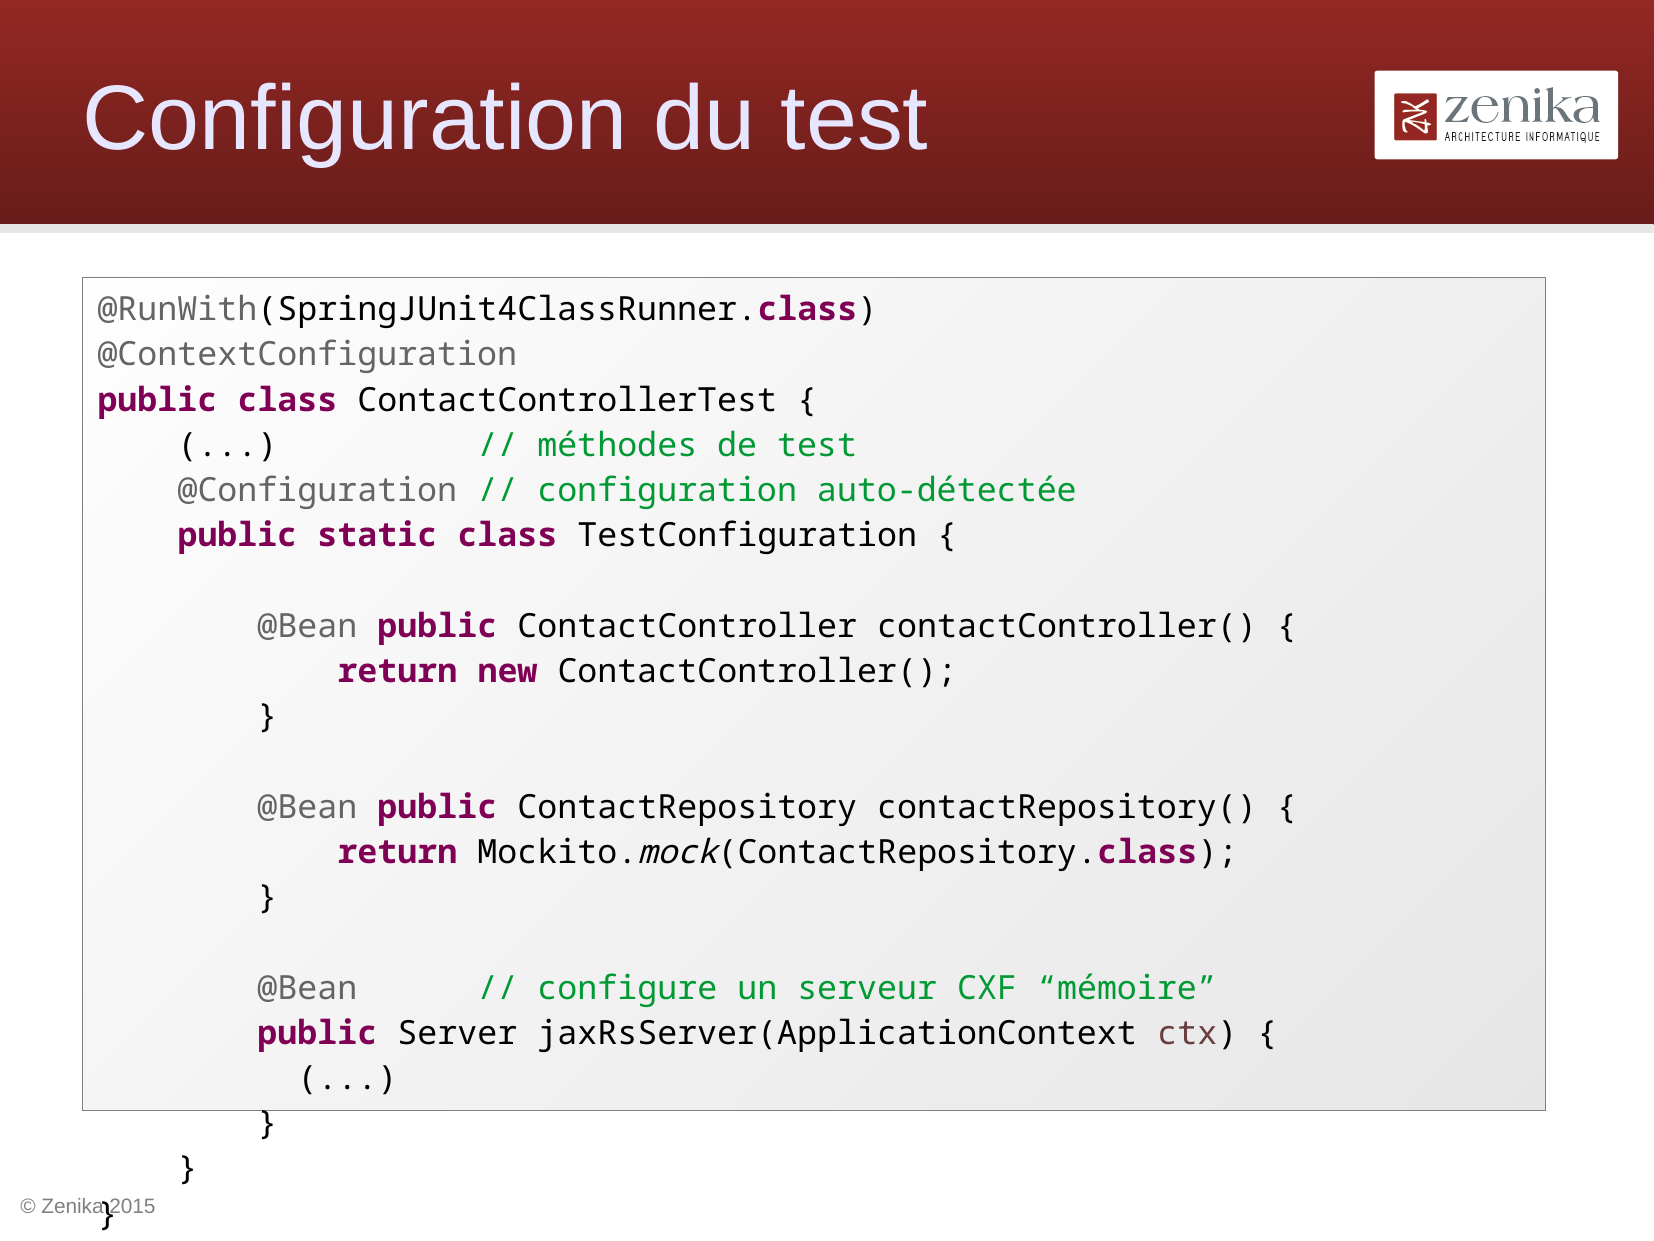

# Configuration du test
@RunWith(SpringJUnit4ClassRunner.class)
@ContextConfiguration
public class ContactControllerTest {
 (...) // méthodes de test
 @Configuration // configuration auto-détectée
 public static class TestConfiguration {
 @Bean public ContactController contactController() {
 return new ContactController();
 }
 @Bean public ContactRepository contactRepository() {
 return Mockito.mock(ContactRepository.class);
 }
 @Bean // configure un serveur CXF “mémoire”
 public Server jaxRsServer(ApplicationContext ctx) {
 (...)
 }
 }
}